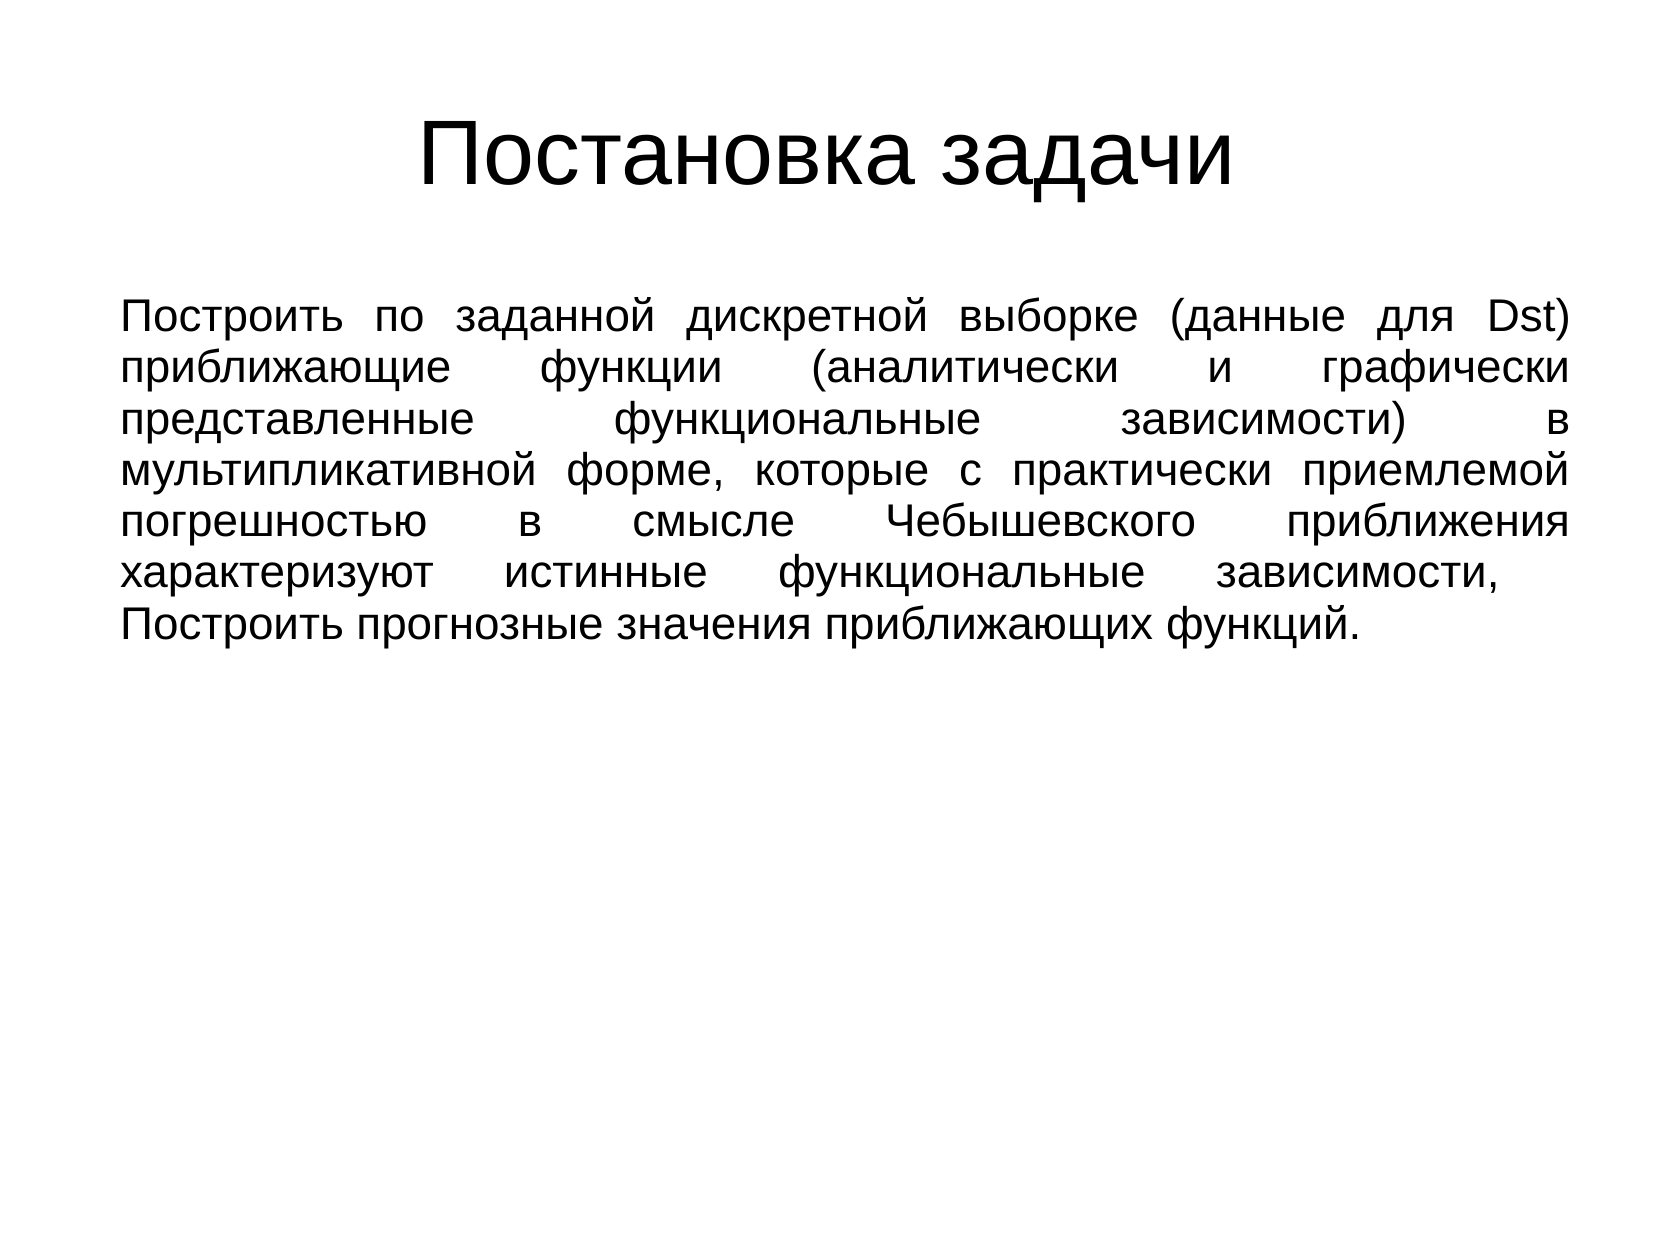

# Постановка задачи
Построить по заданной дискретной выборке (данные для Dst) приближающие функции (аналитически и графически представленные функциональные зависимости) в мультипликативной форме, которые с практически приемлемой погрешностью в смысле Чебышевского приближения характеризуют истинные функциональные зависимости, Построить прогнозные значения приближающих функций.